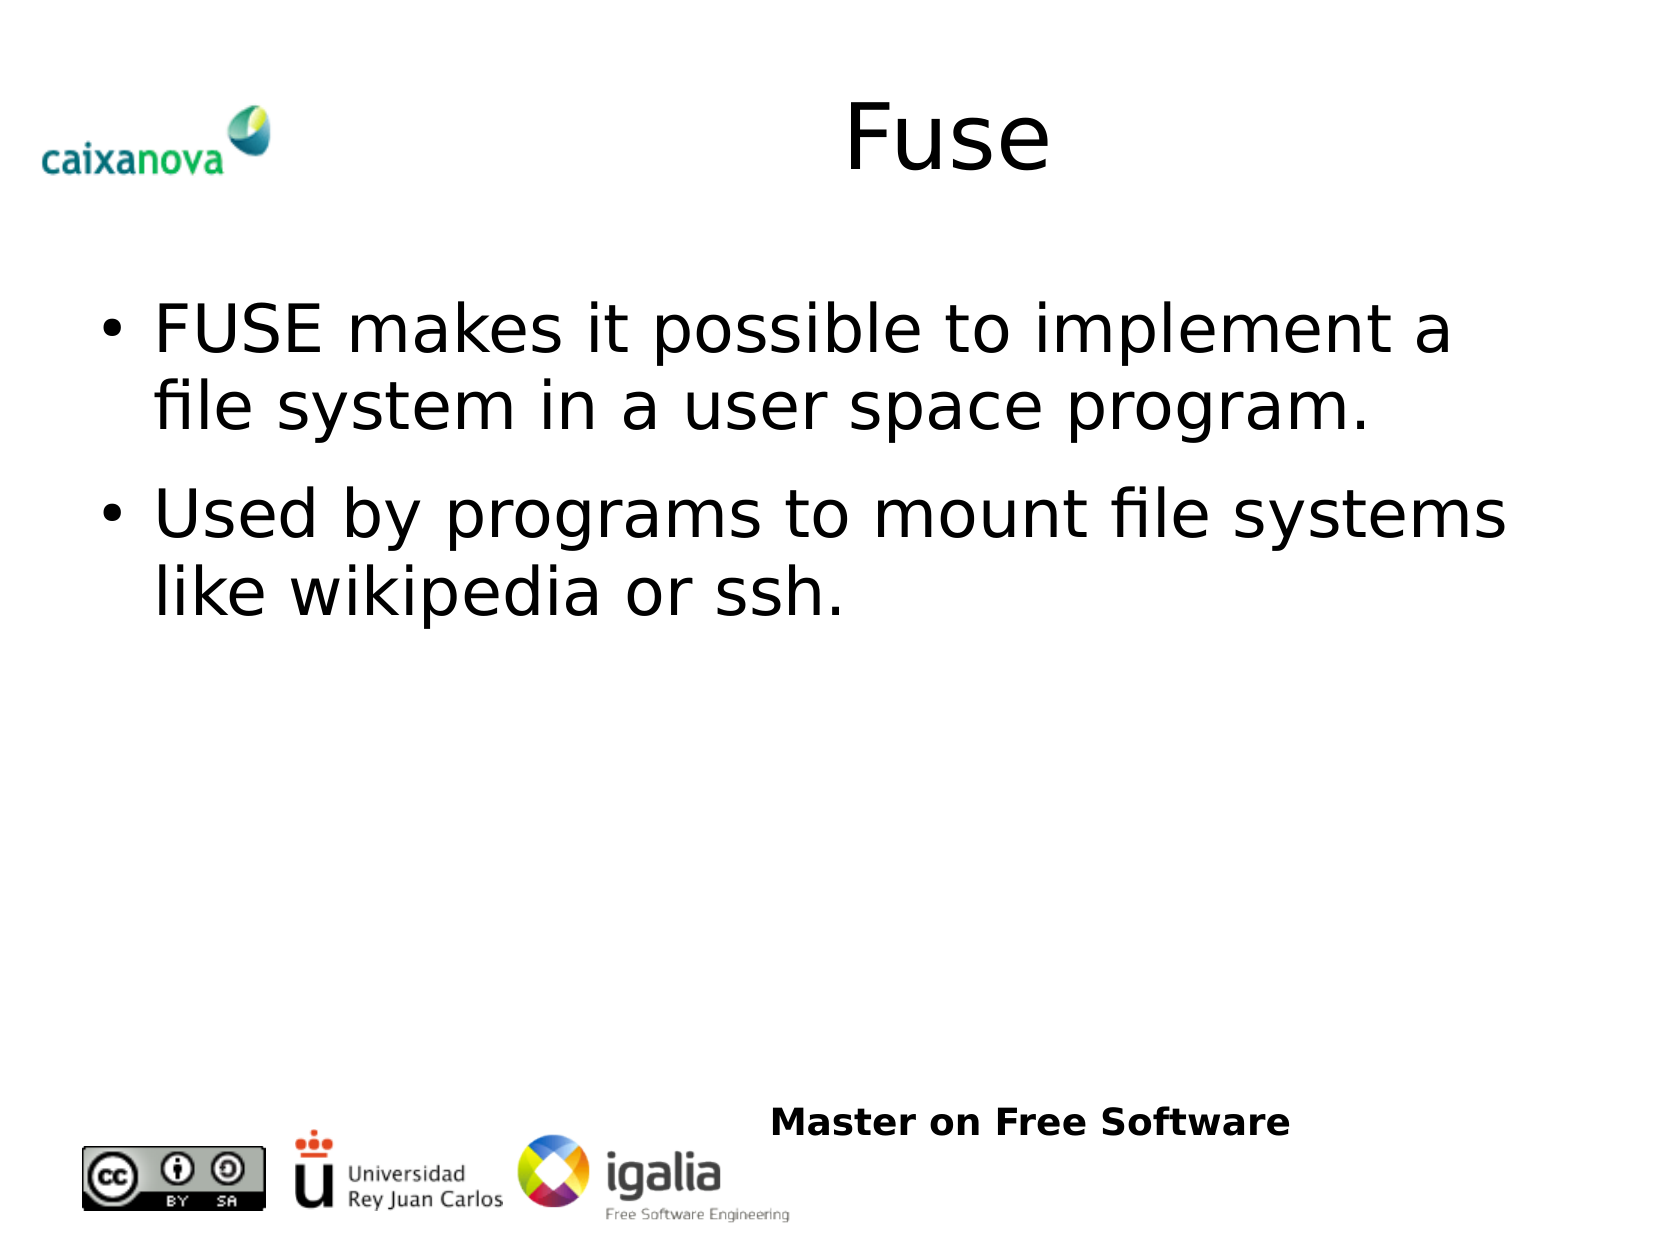

# Fuse
FUSE makes it possible to implement a file system in a user space program.
Used by programs to mount file systems like wikipedia or ssh.